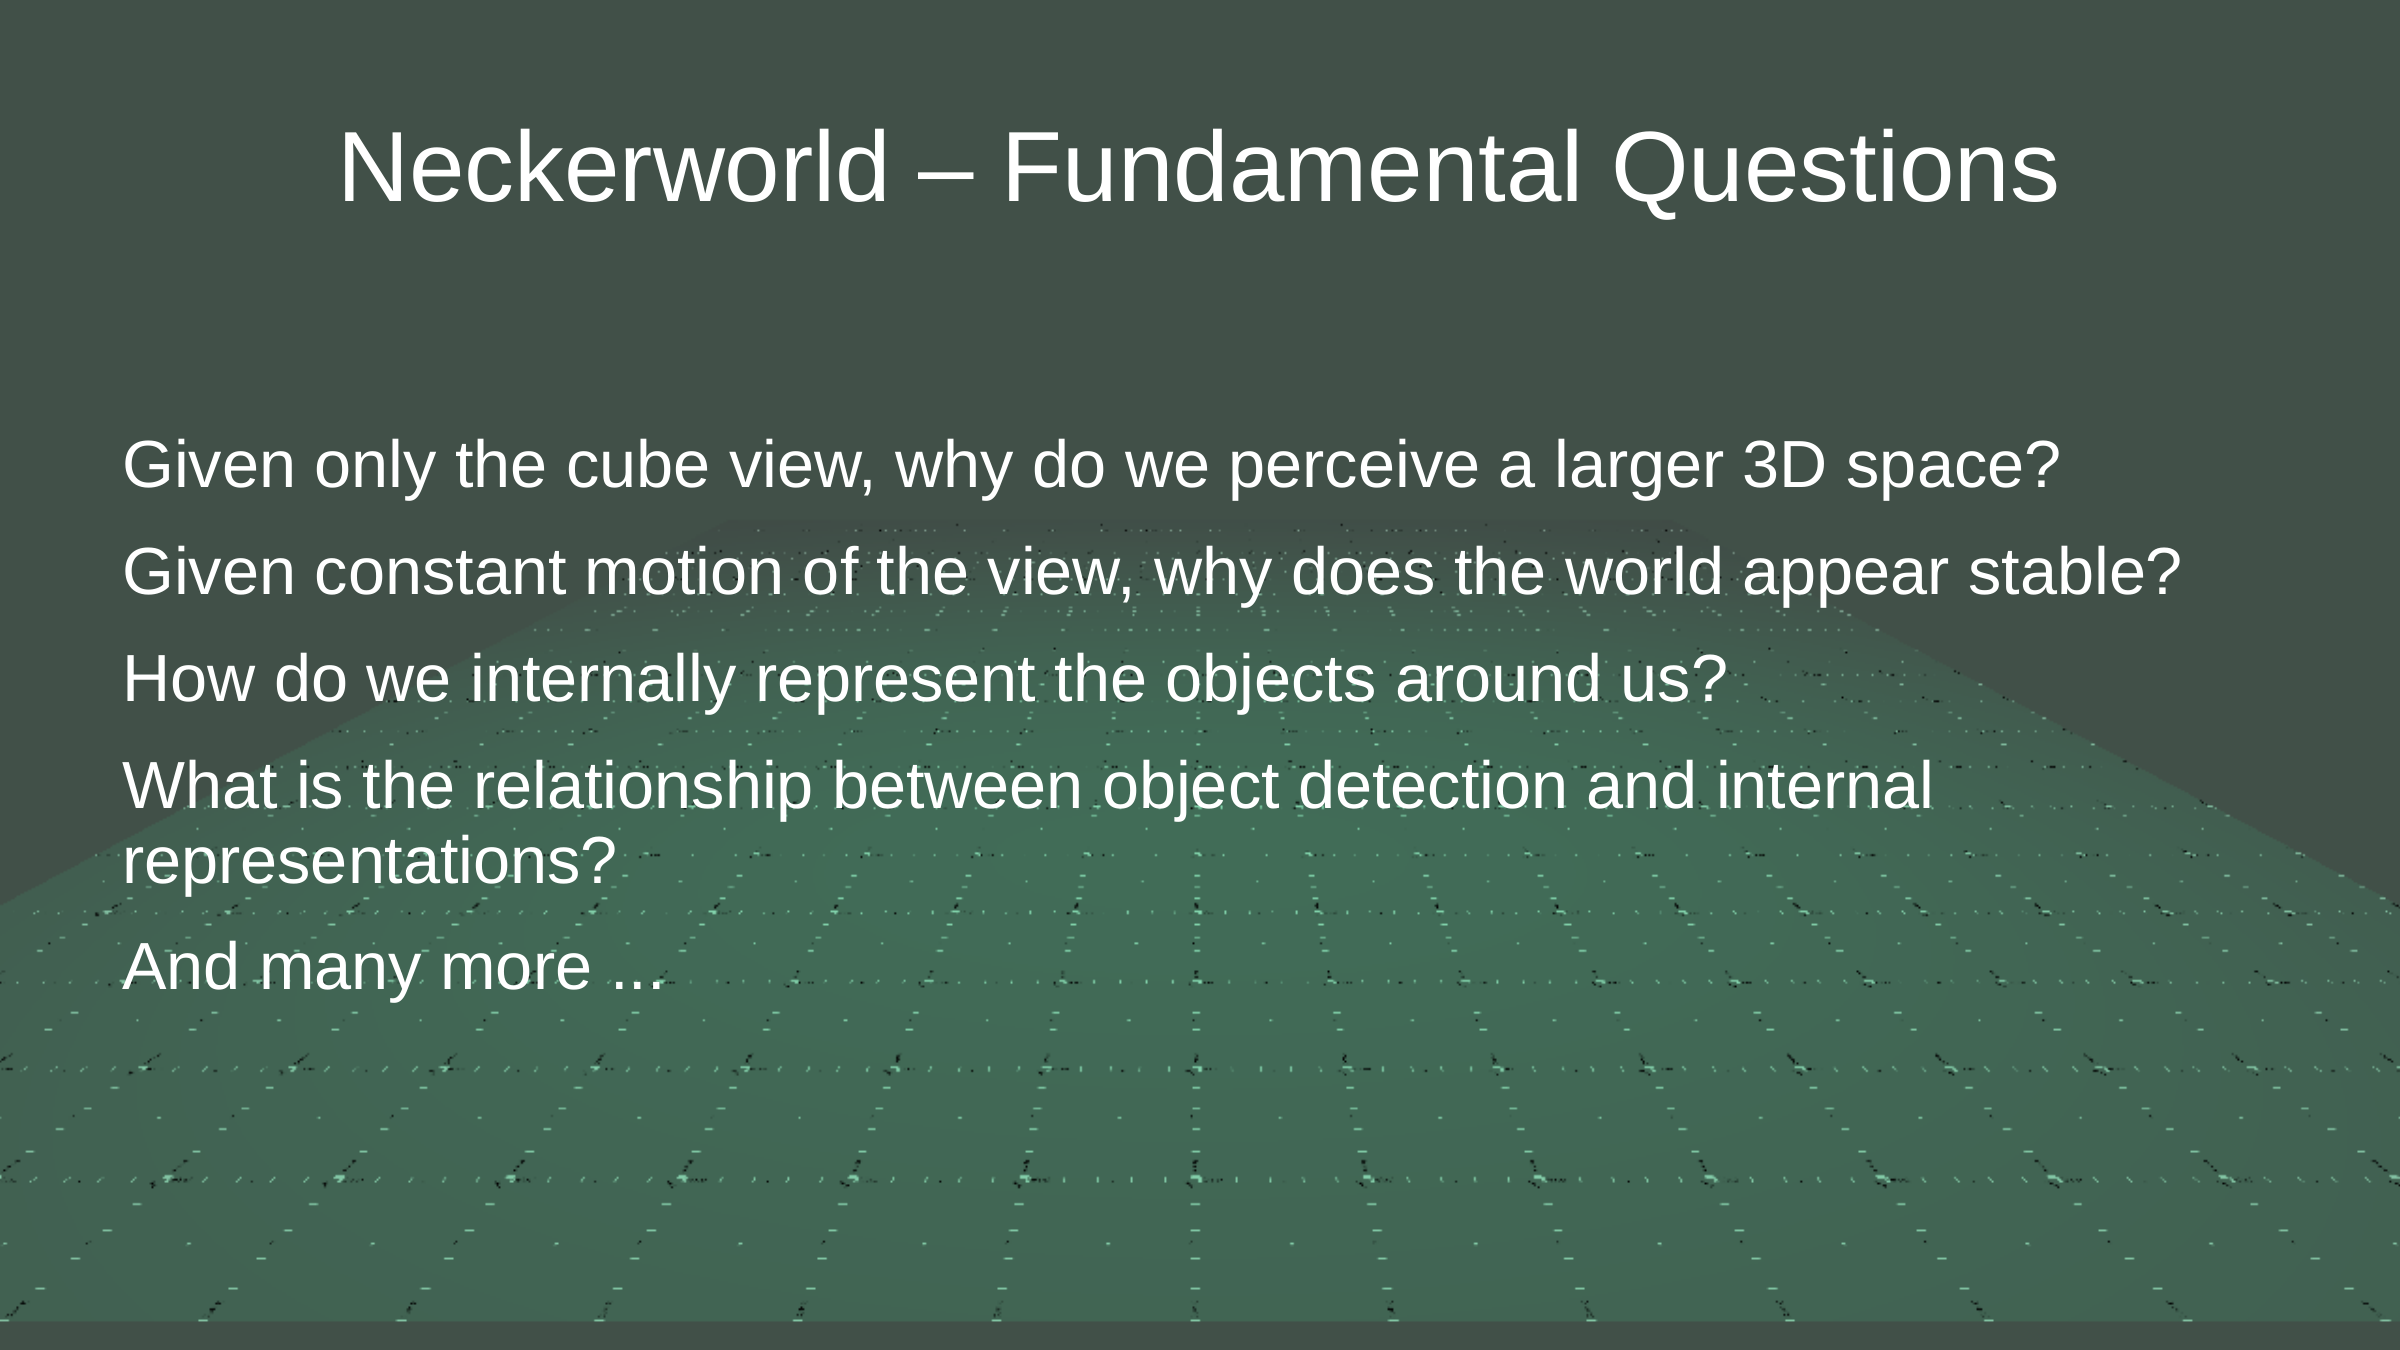

# Neckerworld – Fundamental Questions
Given only the cube view, why do we perceive a larger 3D space?
Given constant motion of the view, why does the world appear stable?
How do we internally represent the objects around us?
What is the relationship between object detection and internal representations?
And many more ...